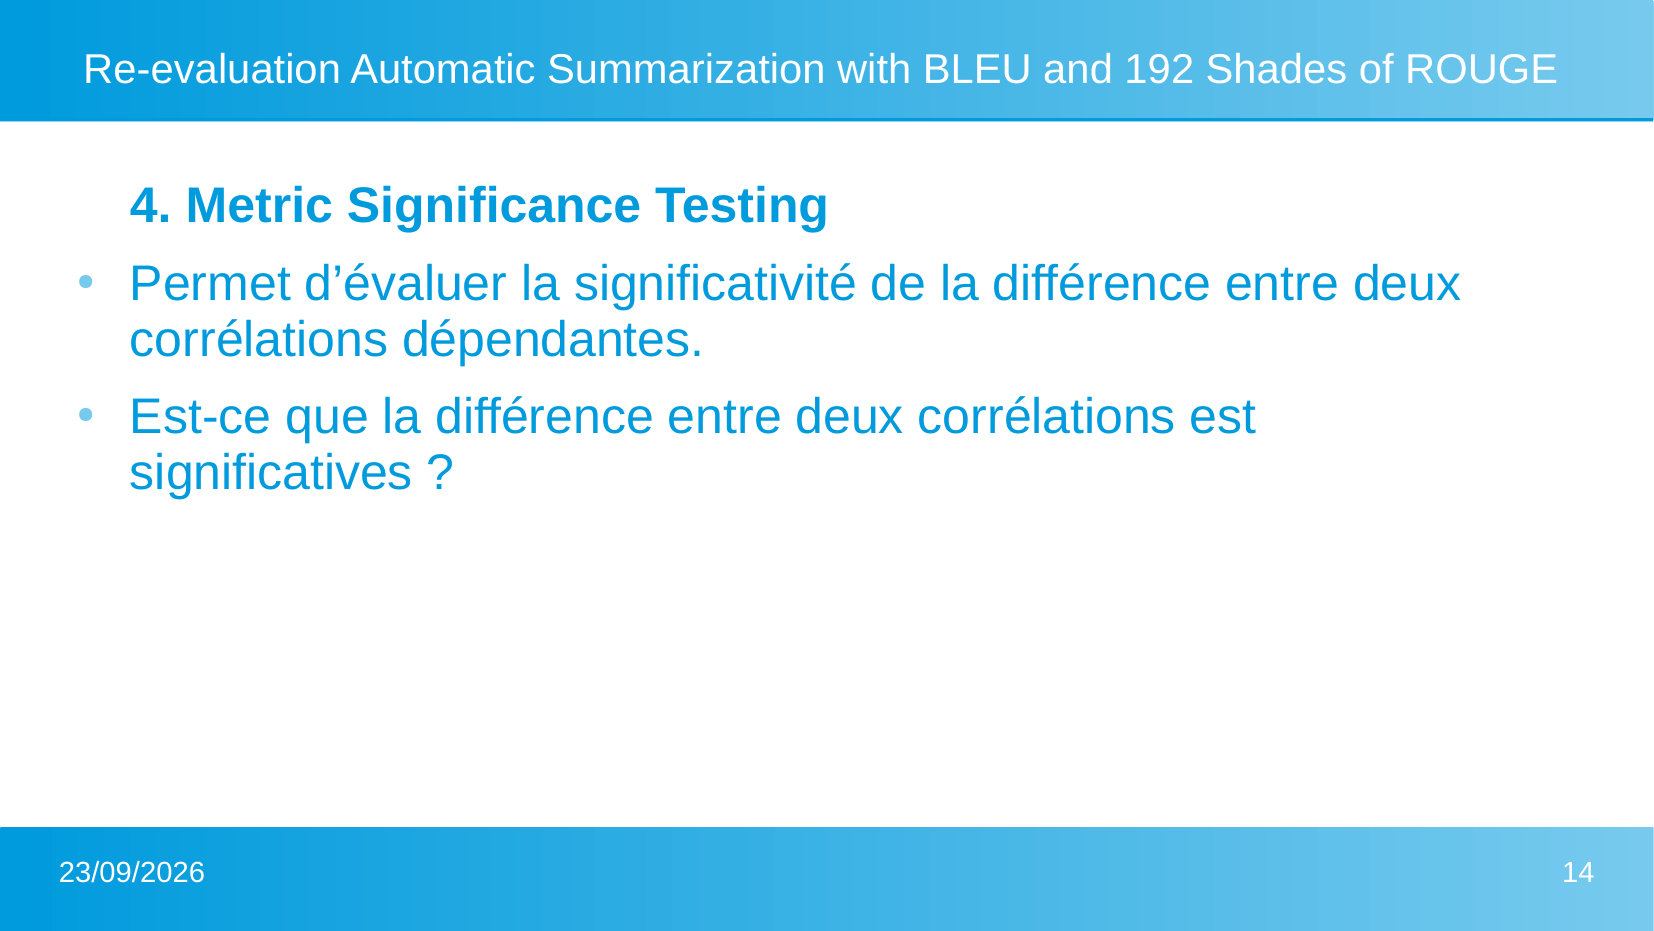

# Re-evaluation Automatic Summarization with BLEU and 192 Shades of ROUGE
4. Metric Significance Testing
Permet d’évaluer la significativité de la différence entre deux corrélations dépendantes.
Est-ce que la différence entre deux corrélations est significatives ?
14